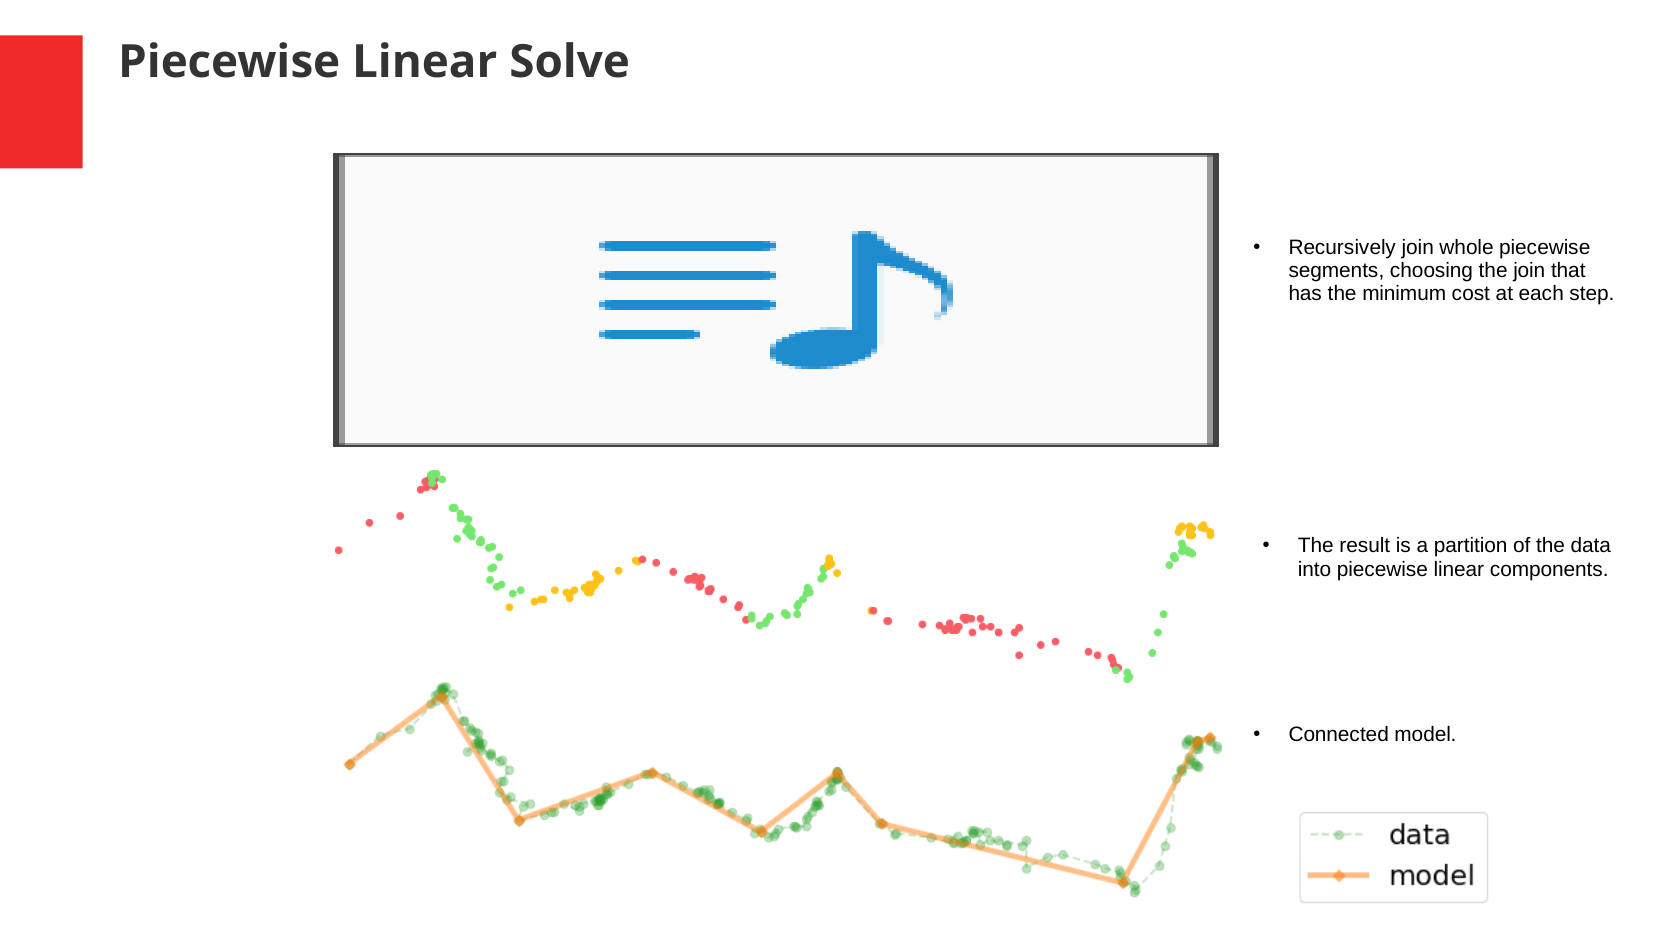

# Piecewise Linear Solve
Recursively join whole piecewise segments, choosing the join that has the minimum cost at each step.
The result is a partition of the data into piecewise linear components.
Connected model.